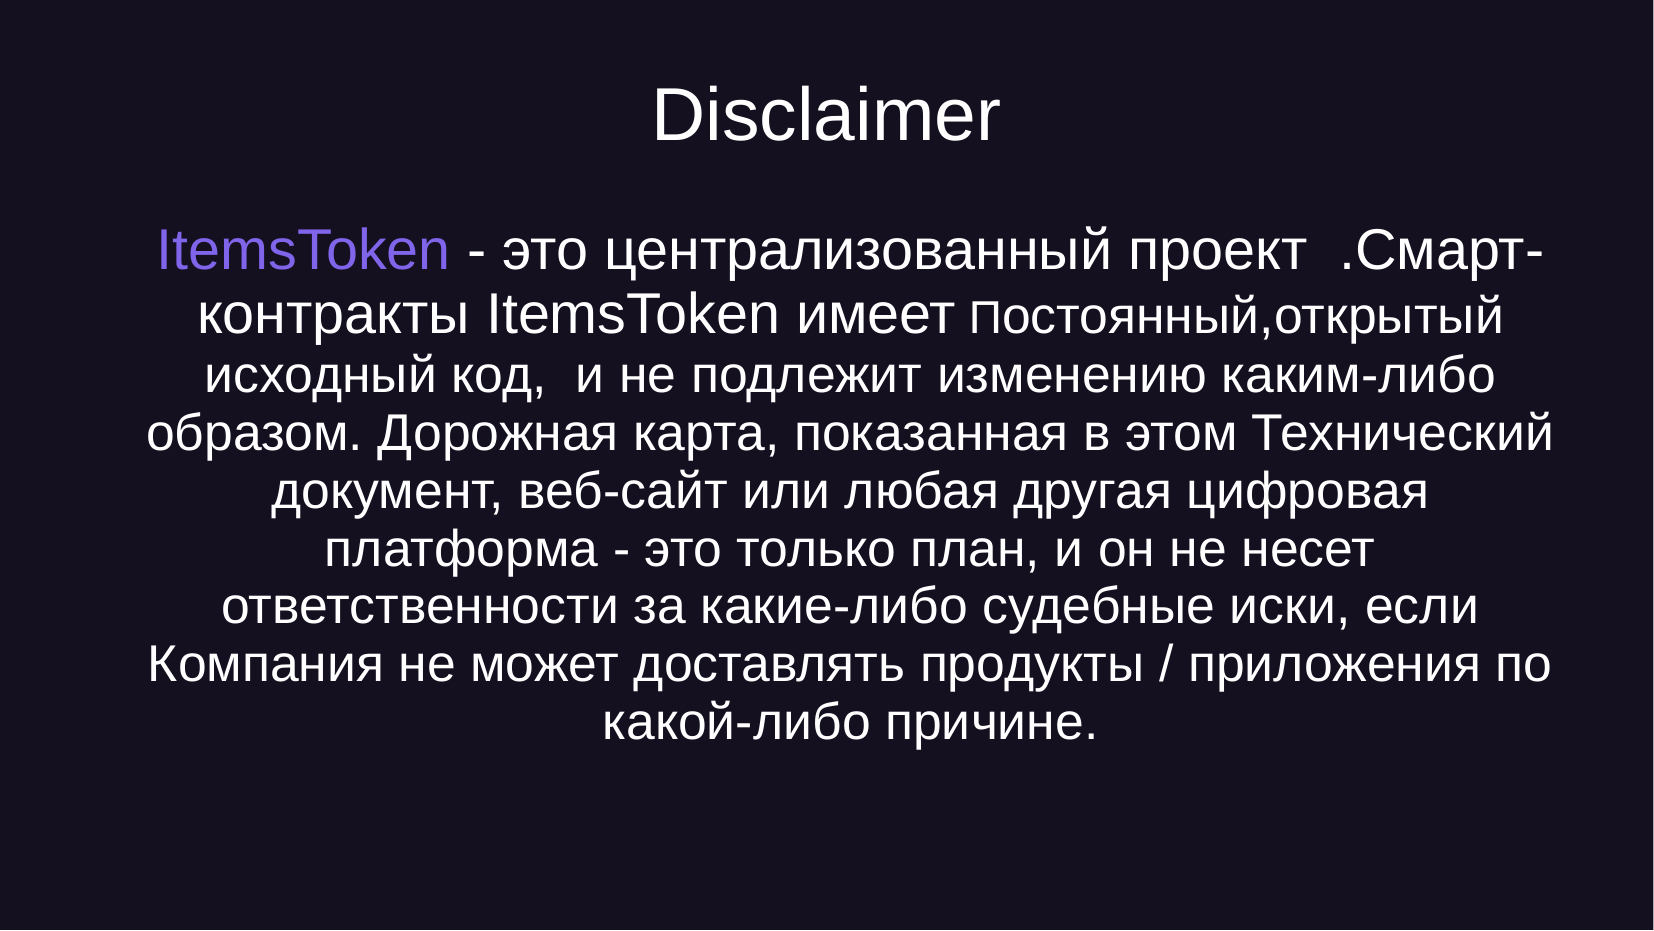

# Disclaimer
ItemsToken - это централизованный проект .Смарт-контракты ItemsToken имеет Постоянный,открытый исходный код, и не подлежит изменению каким-либо образом. Дорожная карта, показанная в этом Технический документ, веб-сайт или любая другая цифровая платформа - это только план, и он не несет ответственности за какие-либо судебные иски, если Компания не может доставлять продукты / приложения по какой-либо причине.